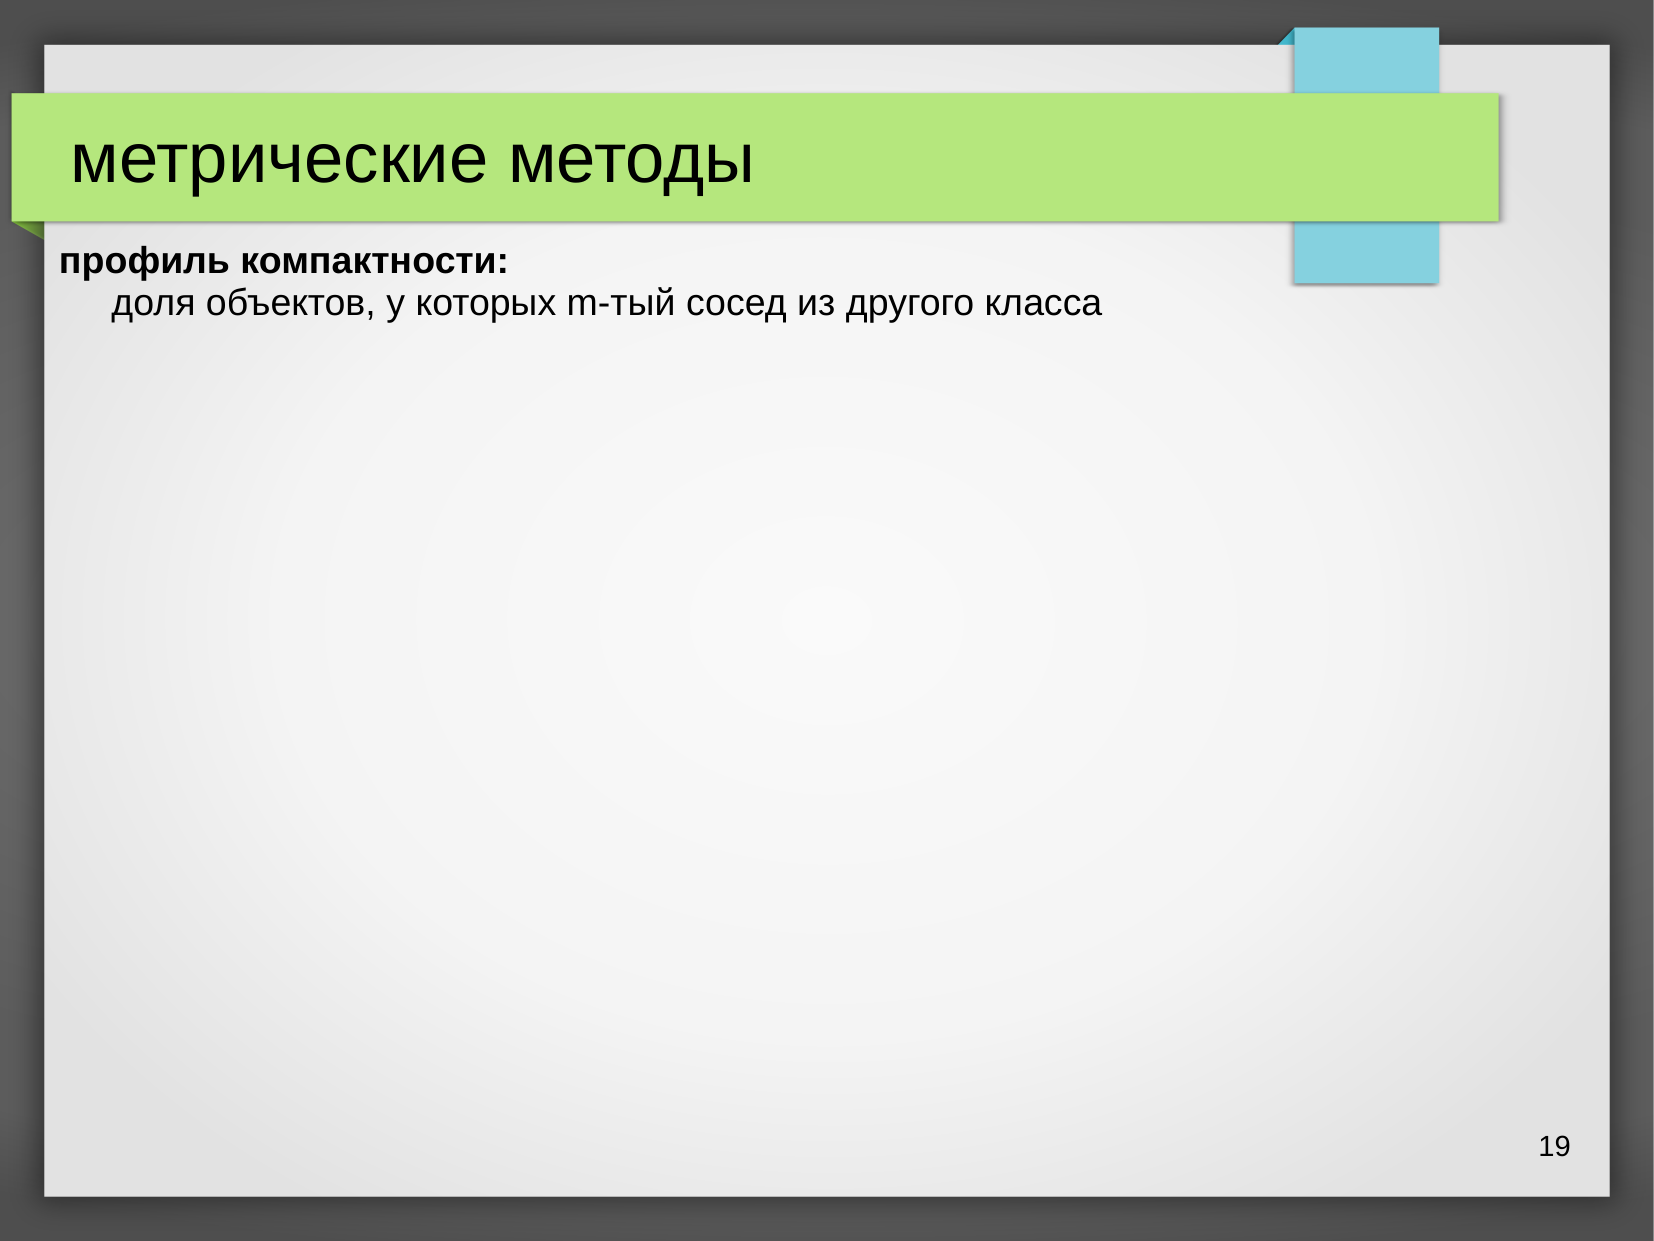

# метрические методы
профиль компактности:
 доля объектов, у которых m-тый сосед из другого класса
19